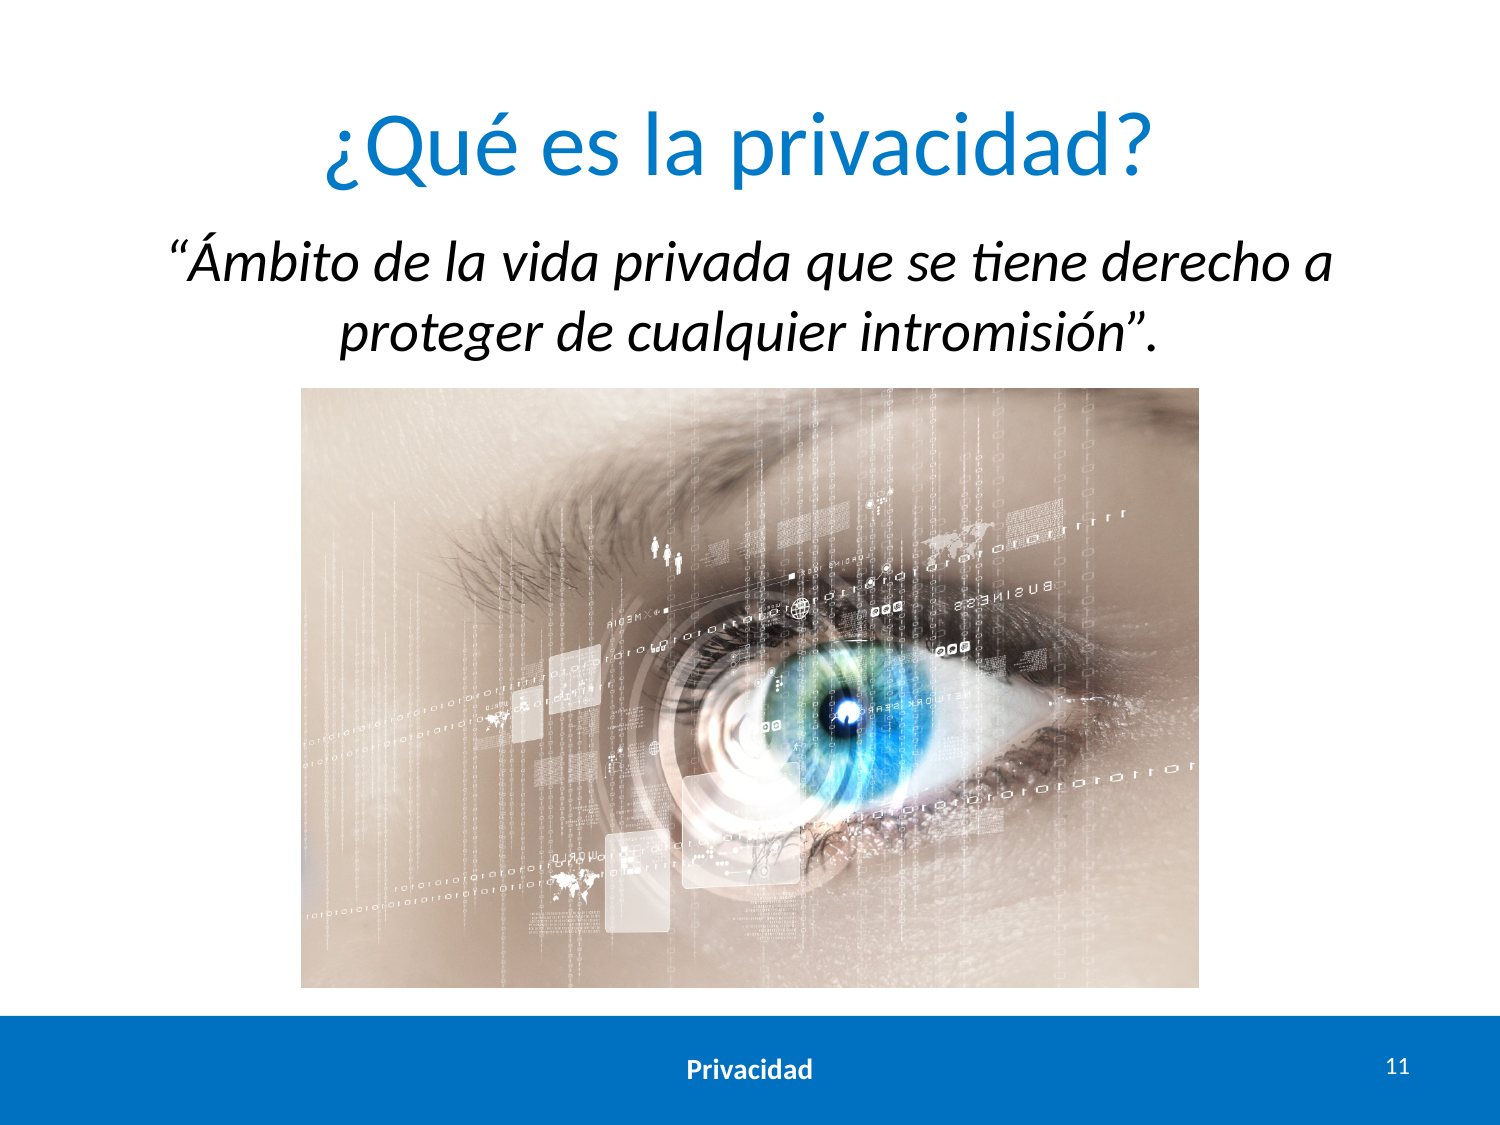

# ¿Qué es la privacidad?
“Ámbito de la vida privada que se tiene derecho a proteger de cualquier intromisión”.
Privacidad